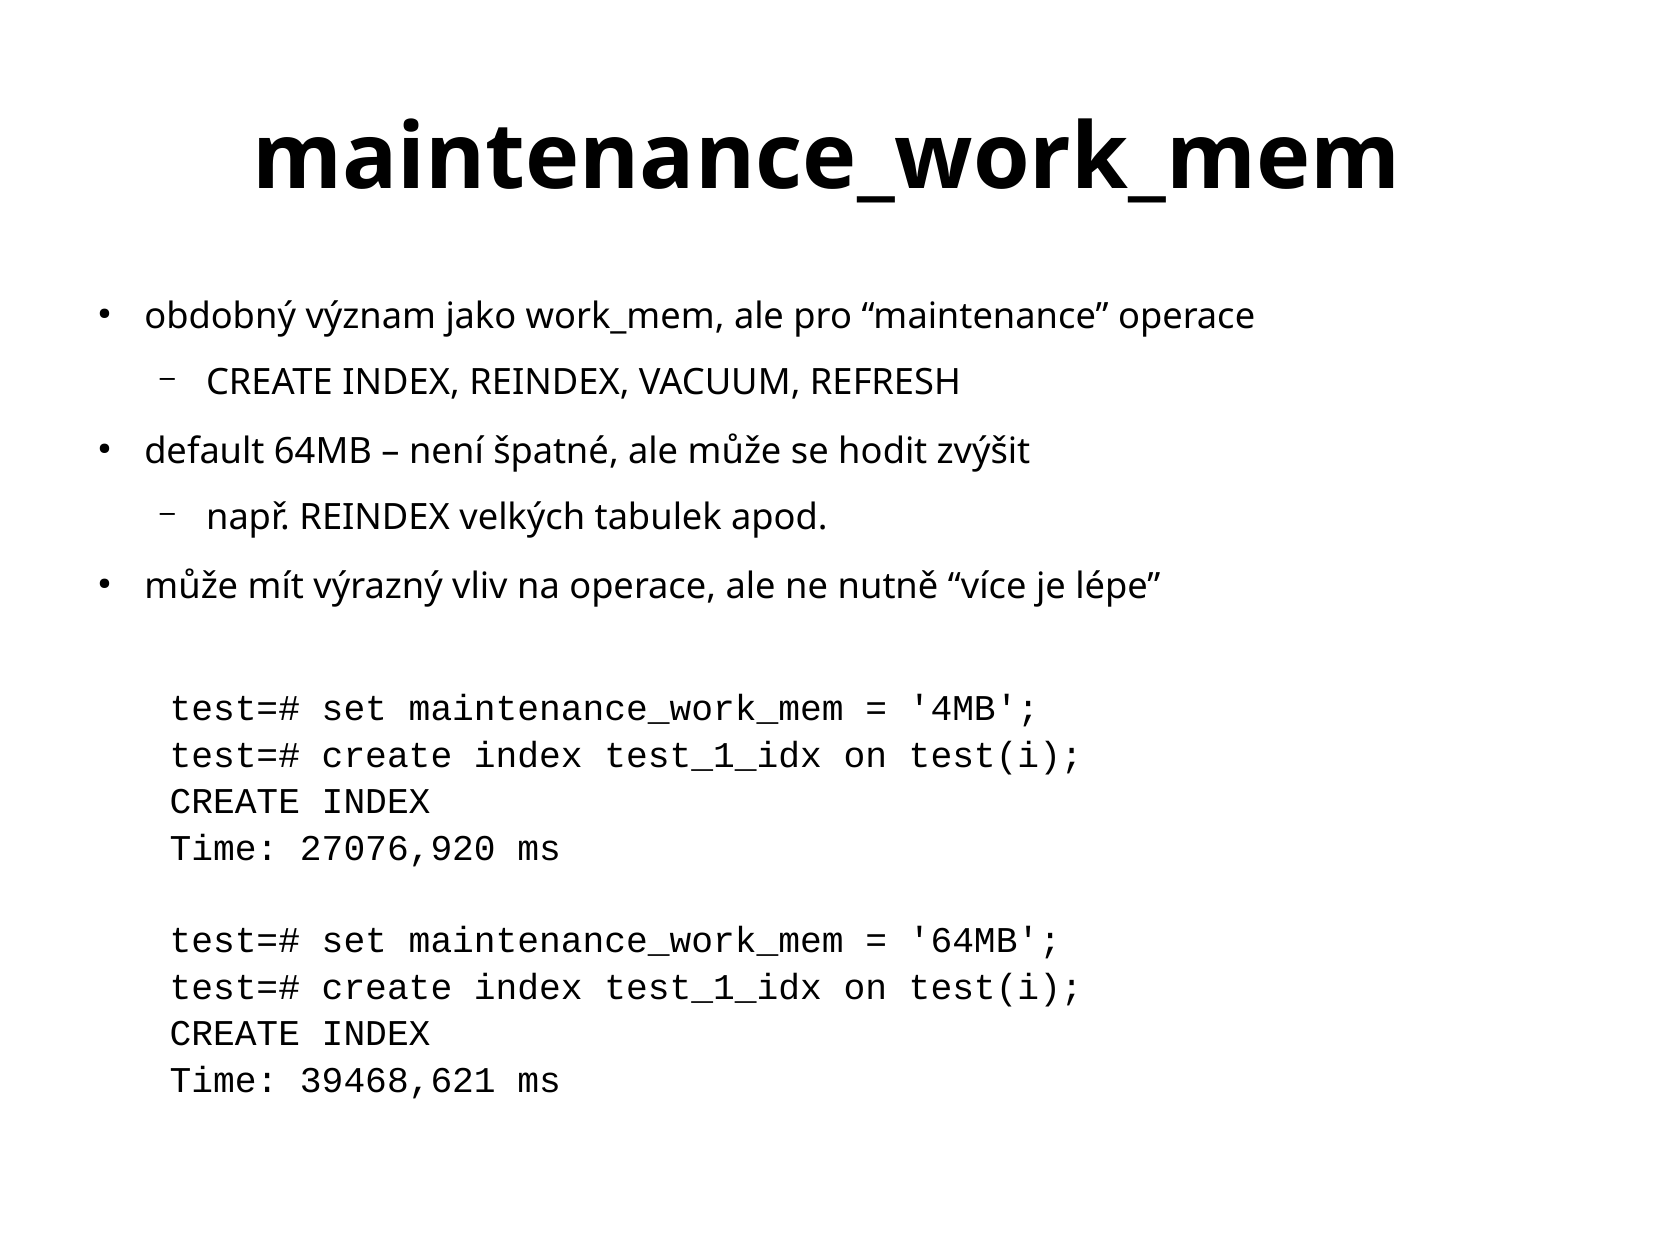

# maintenance_work_mem
obdobný význam jako work_mem, ale pro “maintenance” operace
CREATE INDEX, REINDEX, VACUUM, REFRESH
default 64MB – není špatné, ale může se hodit zvýšit
např. REINDEX velkých tabulek apod.
může mít výrazný vliv na operace, ale ne nutně “více je lépe”
 test=# set maintenance_work_mem = '4MB';
 test=# create index test_1_idx on test(i);
 CREATE INDEX
 Time: 27076,920 ms
 test=# set maintenance_work_mem = '64MB';
 test=# create index test_1_idx on test(i);
 CREATE INDEX
 Time: 39468,621 ms